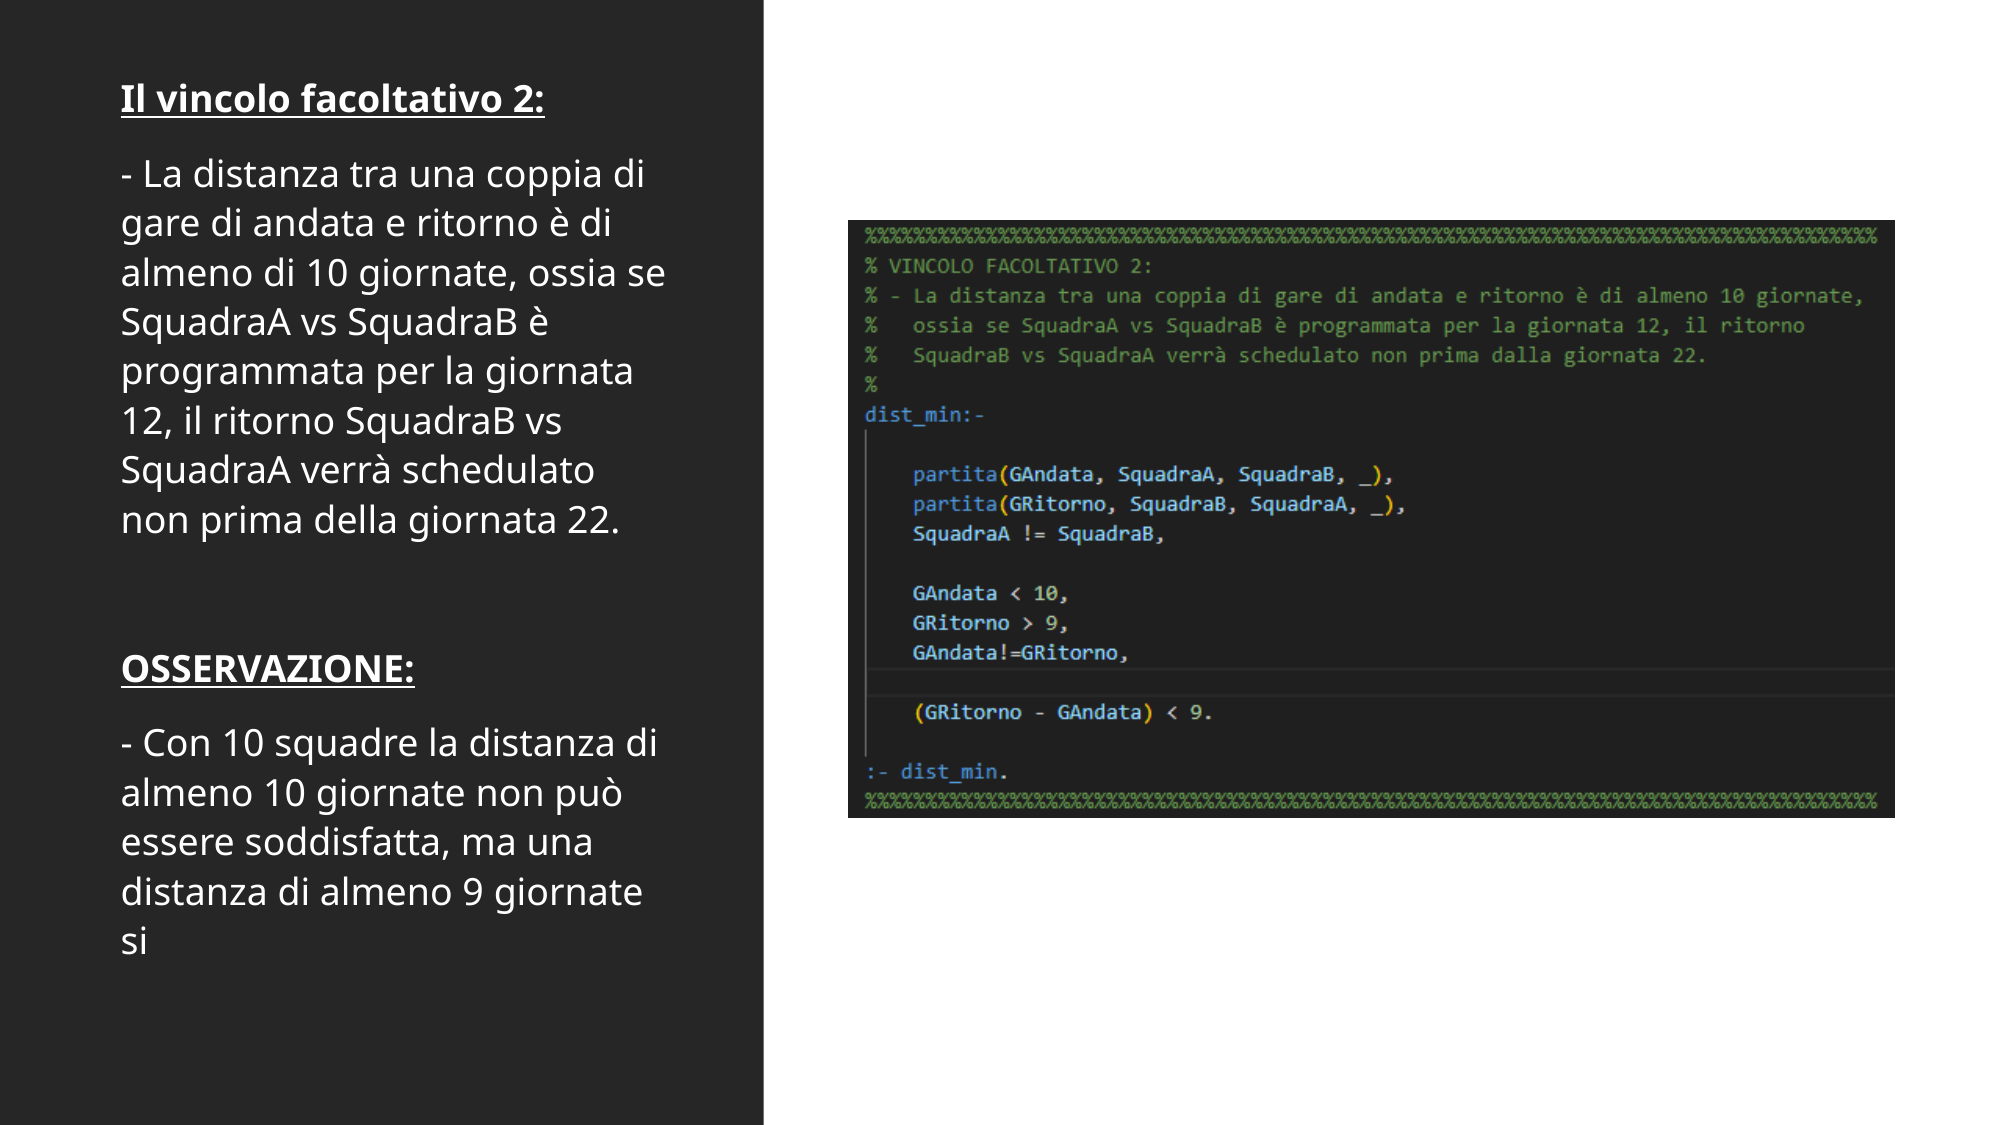

# Il vincolo facoltativo 2:
- La distanza tra una coppia di gare di andata e ritorno è di almeno di 10 giornate, ossia se SquadraA vs SquadraB è programmata per la giornata 12, il ritorno SquadraB vs SquadraA verrà schedulato non prima della giornata 22.
OSSERVAZIONE:
- Con 10 squadre la distanza di almeno 10 giornate non può essere soddisfatta, ma una distanza di almeno 9 giornate si